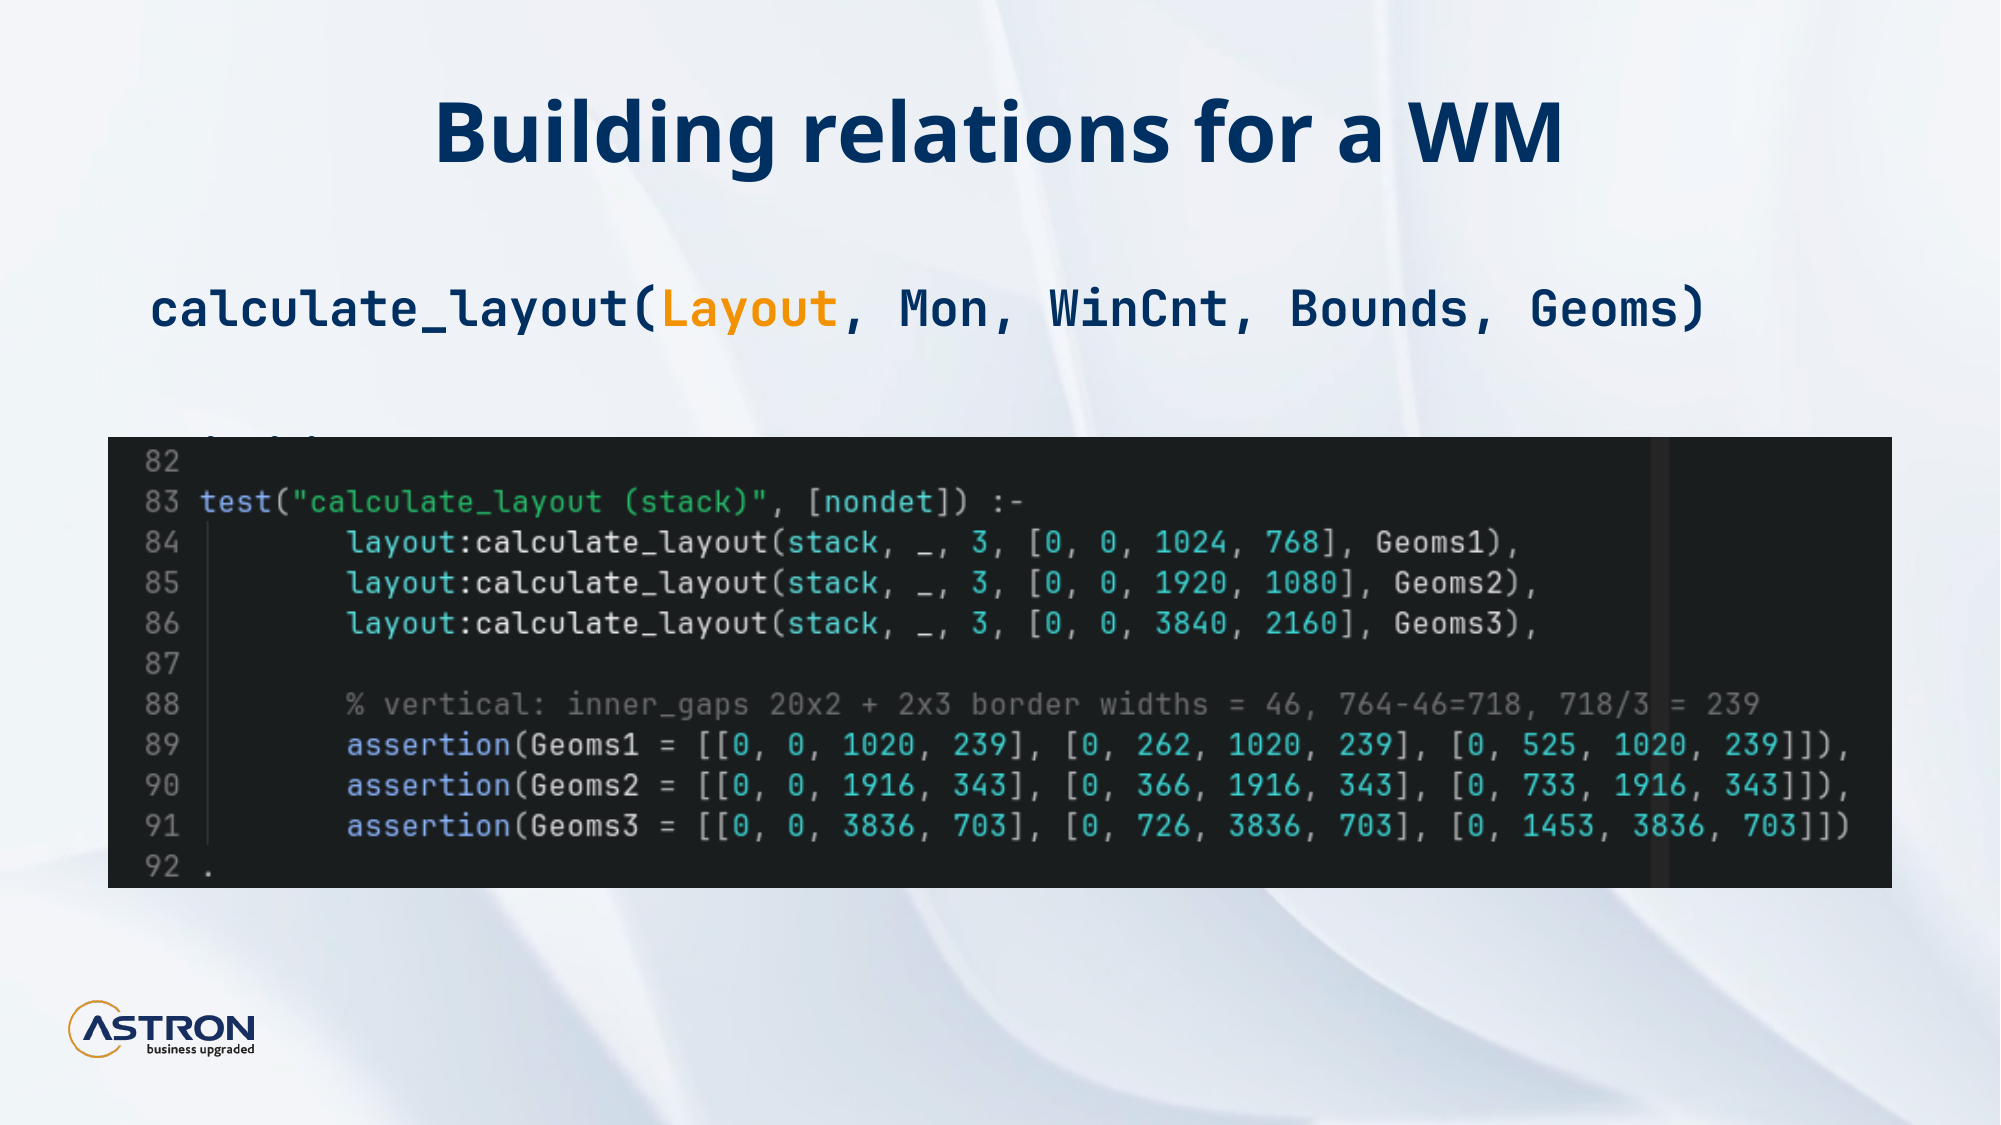

# Building relations for a WM
calculate_layout(Layout, Mon, WinCnt, Bounds, Geoms)
Primitives:
monocle: all windows maximized to Bounds size
stack: WinCnt evenly sized wins on top of each other
hstack: same as stack but horizontally
Other 9 layouts are built up from these